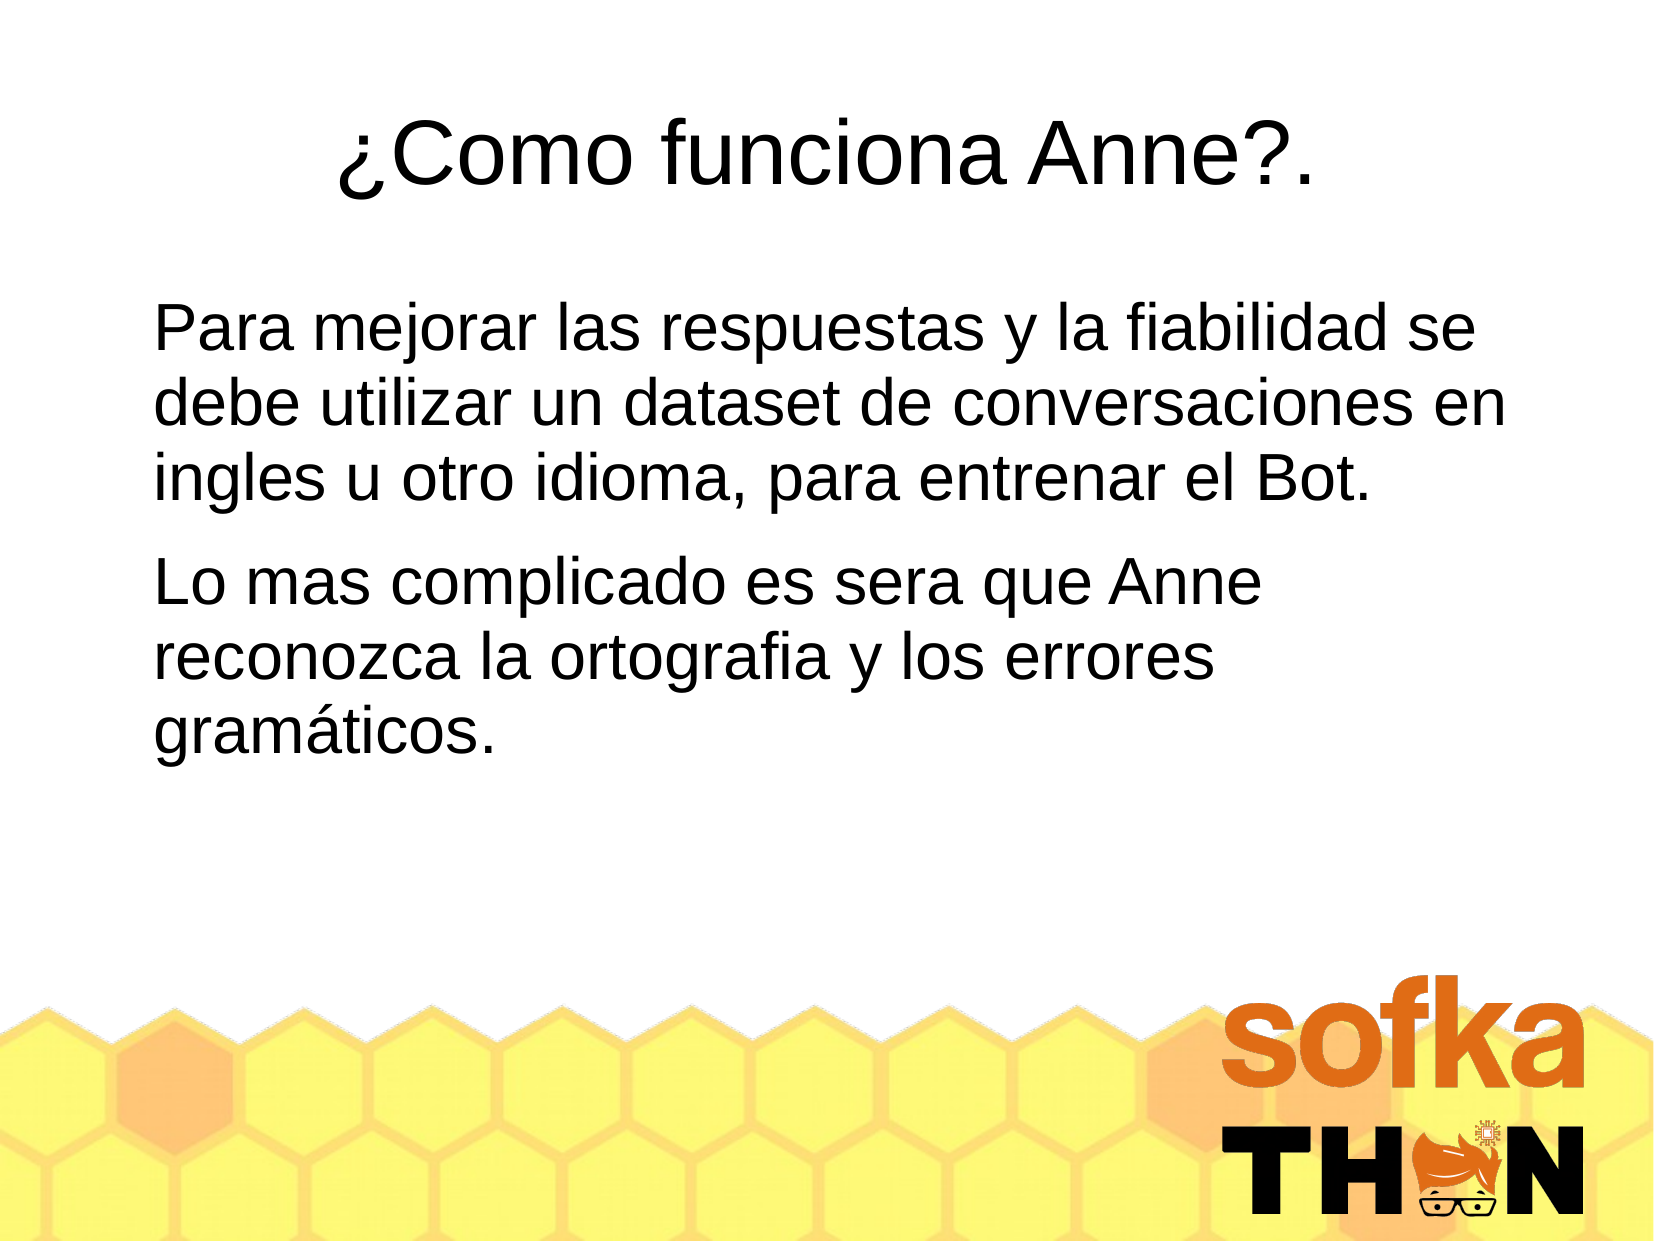

# ¿Como funciona Anne?.
Para mejorar las respuestas y la fiabilidad se debe utilizar un dataset de conversaciones en ingles u otro idioma, para entrenar el Bot.
Lo mas complicado es sera que Anne reconozca la ortografia y los errores gramáticos.